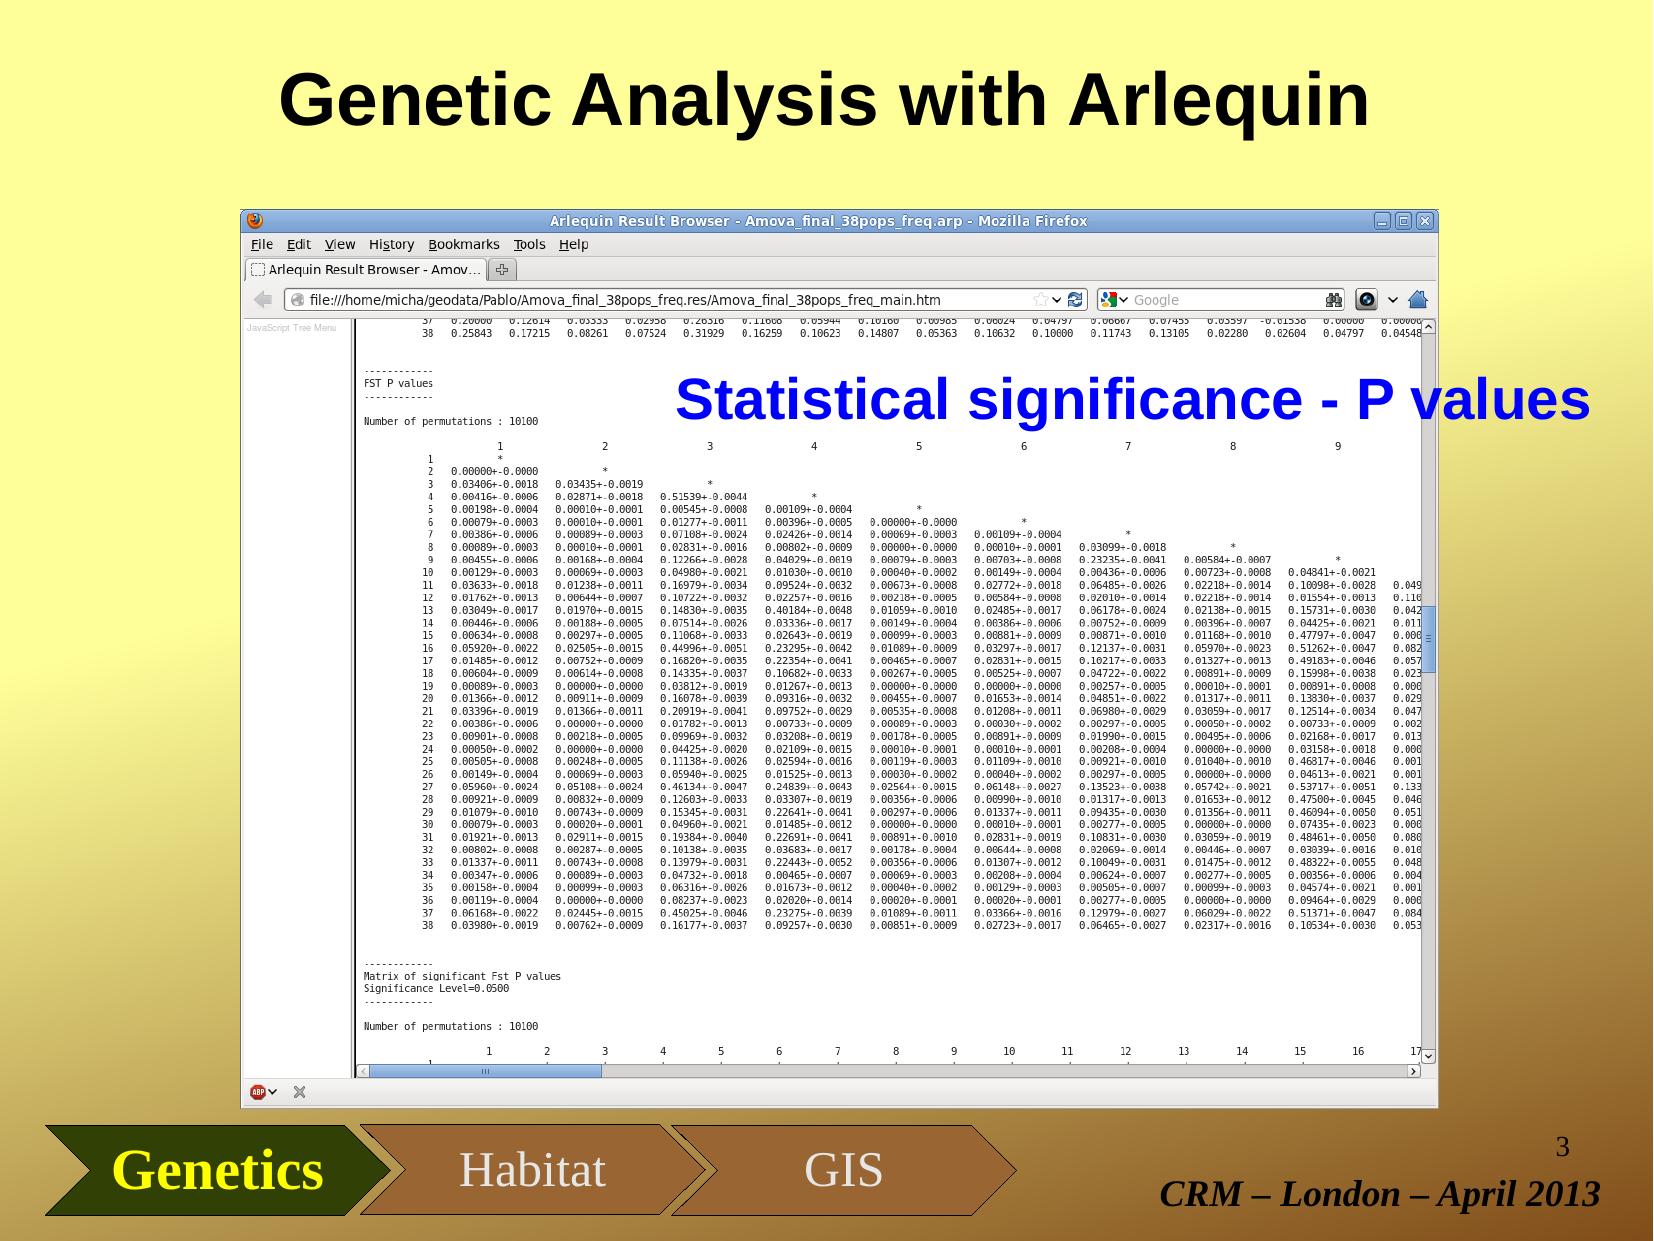

# Genetic Analysis with Arlequin
Statistical significance - P values